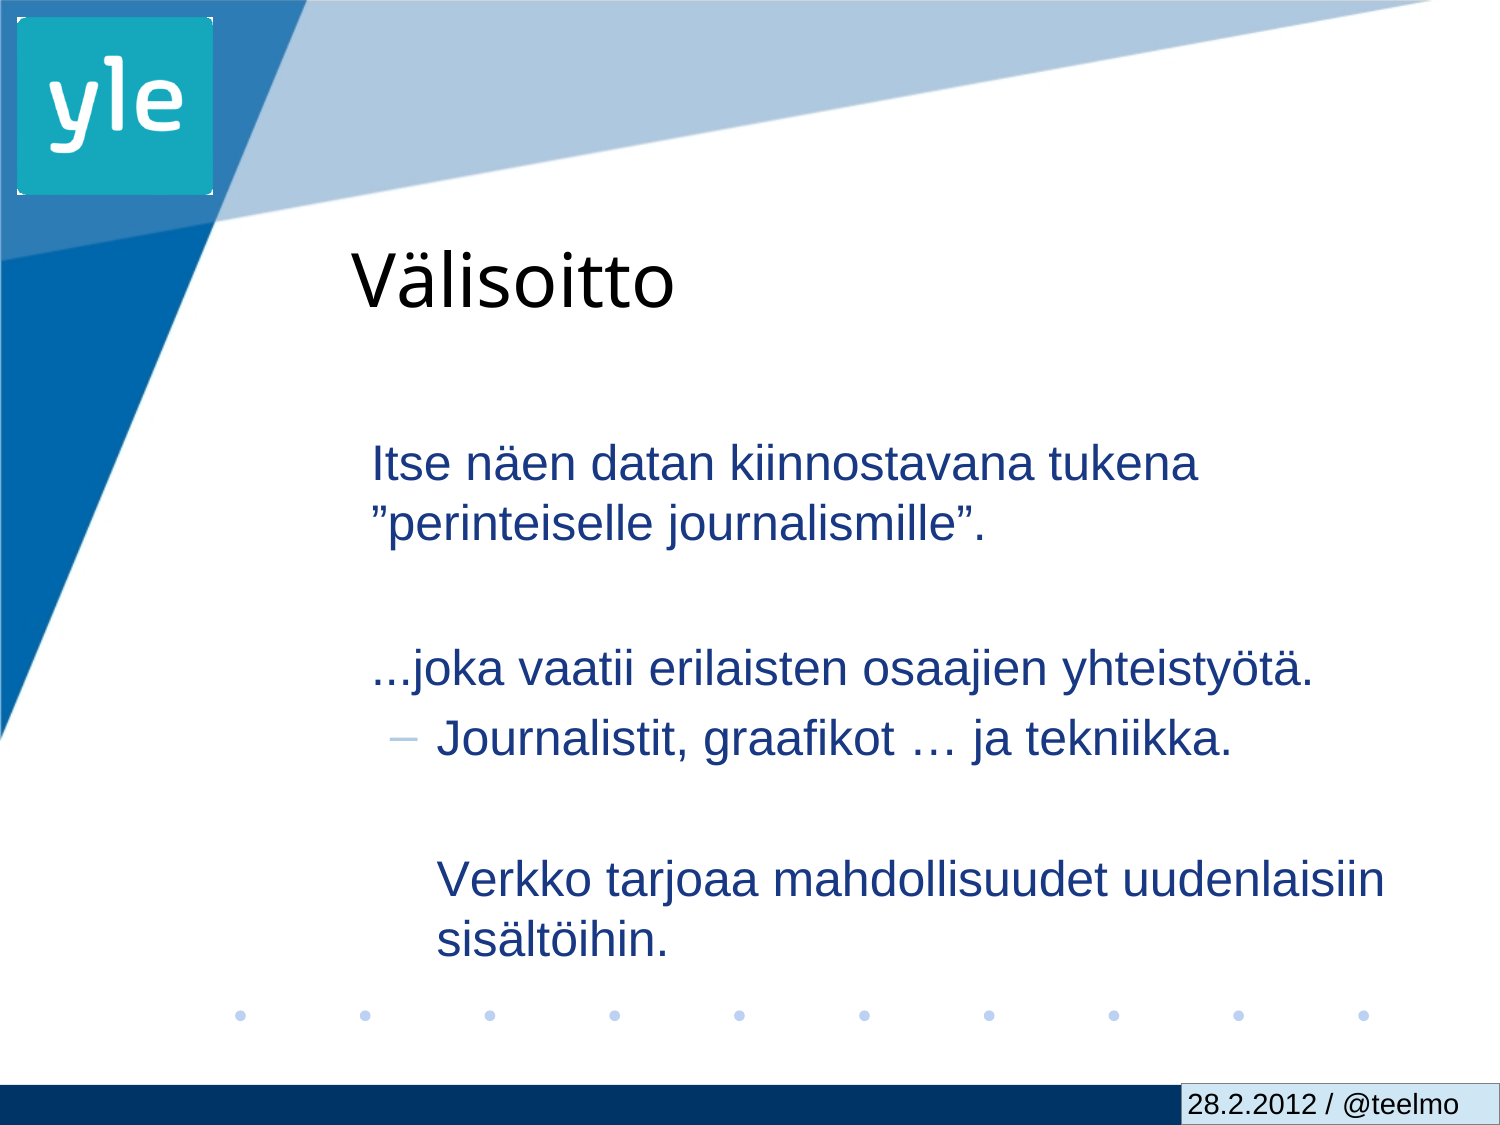

# Välisoitto
Itse näen datan kiinnostavana tukena ”perinteiselle journalismille”.
...joka vaatii erilaisten osaajien yhteistyötä.
Journalistit, graafikot … ja tekniikka.
Verkko tarjoaa mahdollisuudet uudenlaisiin sisältöihin.
28.2.2012 / @teelmo